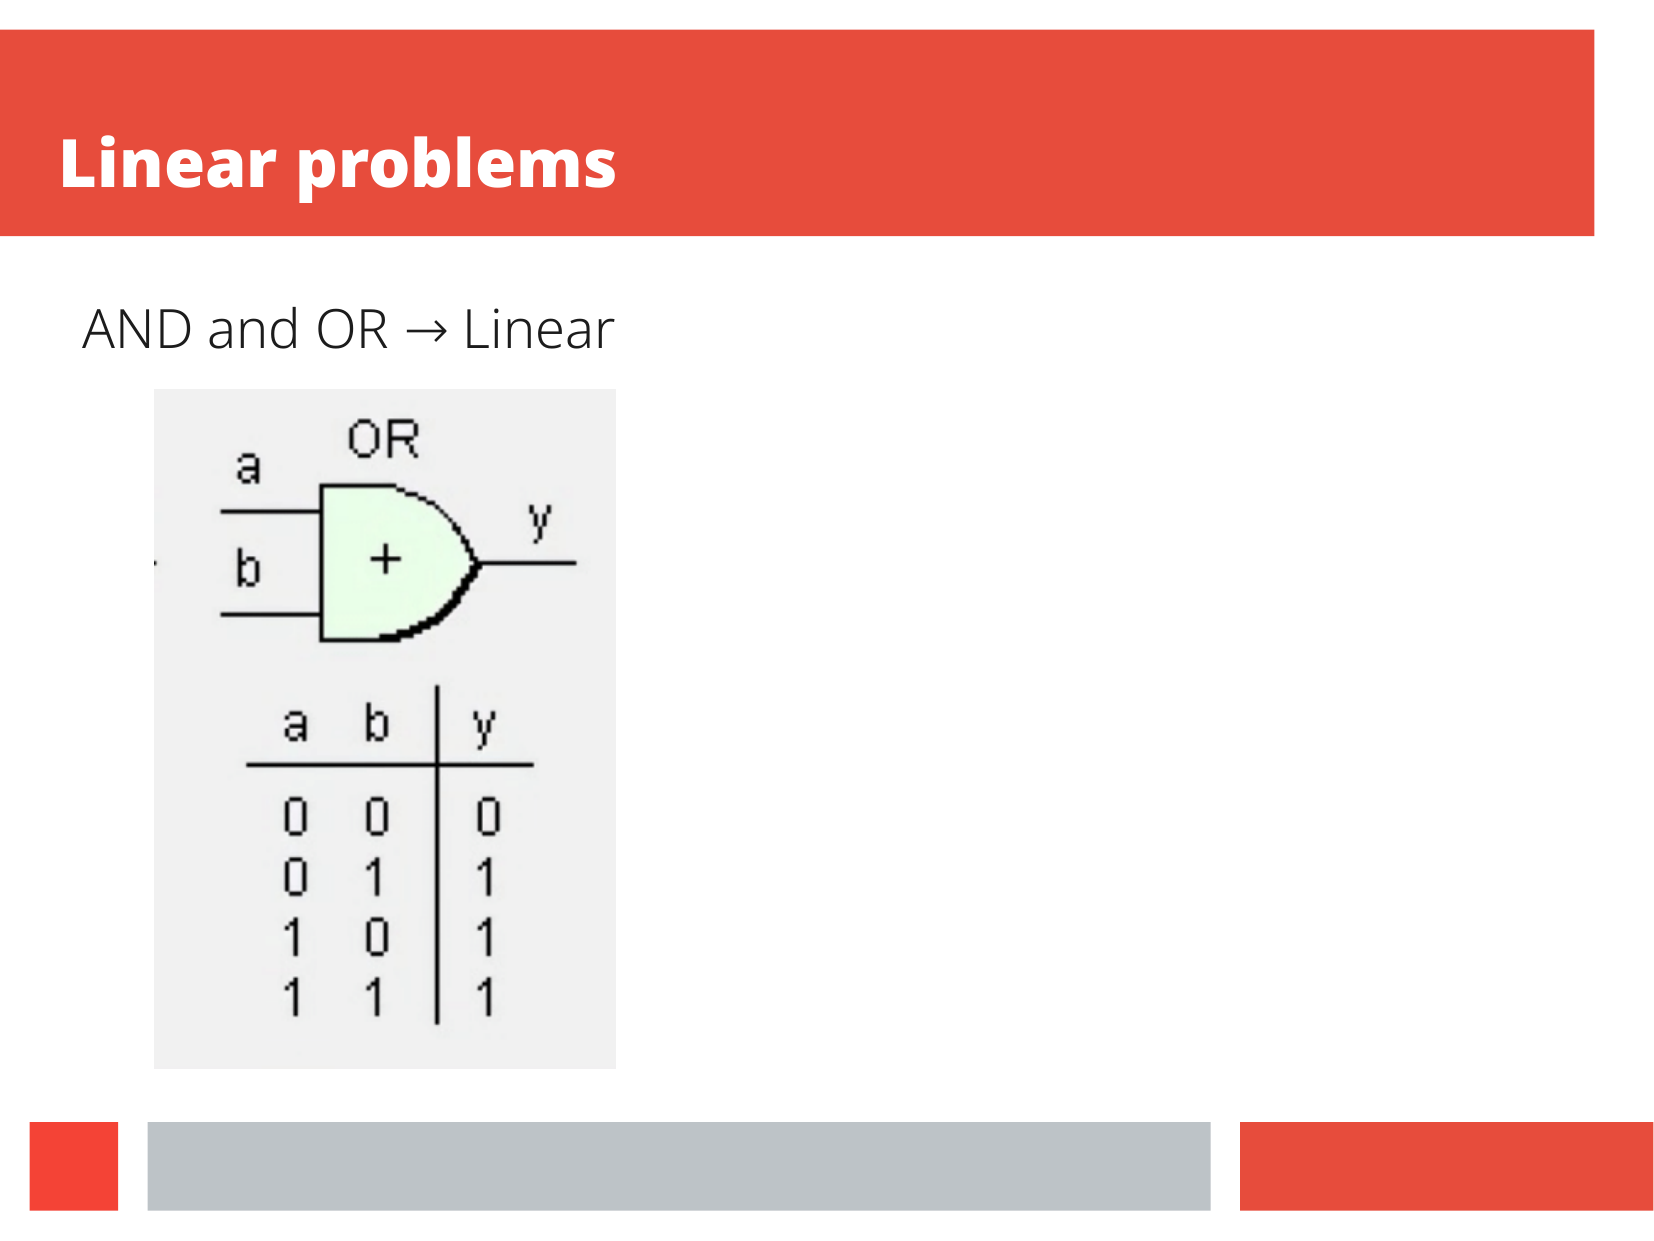

# Linear problems
AND and OR → Linear